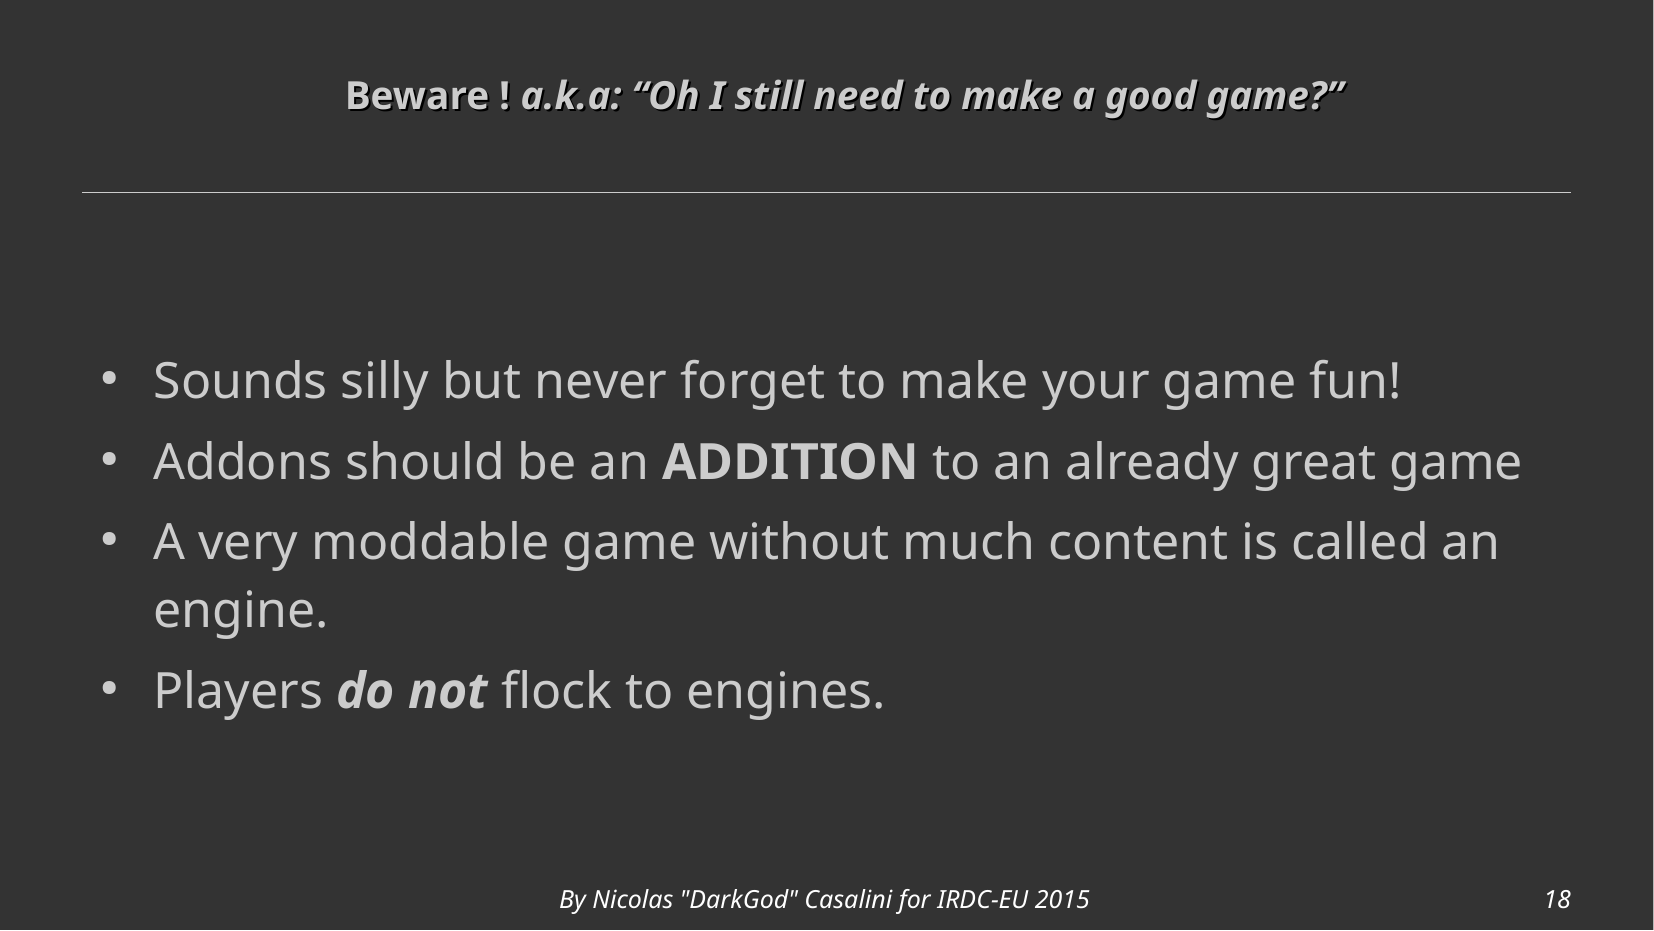

# Beware ! a.k.a: “Oh I still need to make a good game?”
Sounds silly but never forget to make your game fun!
Addons should be an ADDITION to an already great game
A very moddable game without much content is called an engine.
Players do not flock to engines.
By Nicolas "DarkGod" Casalini for IRDC-EU 2015
18